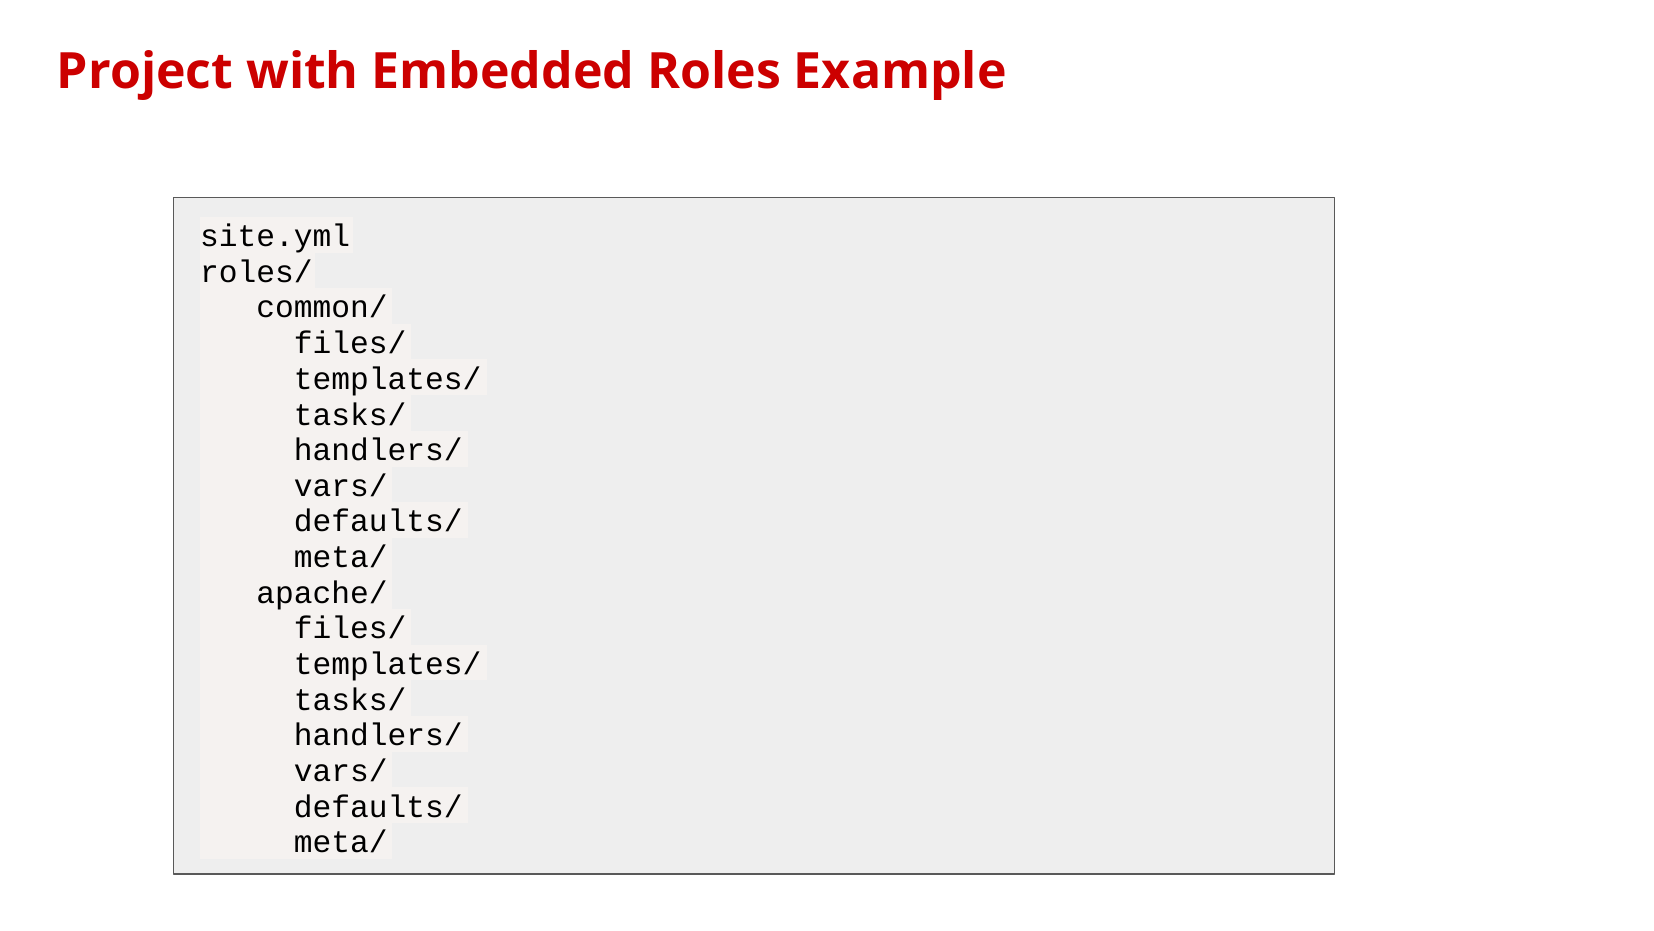

Project with Embedded Roles Example
site.yml
roles/
 common/
 files/
 templates/
 tasks/
 handlers/
 vars/
 defaults/
 meta/
 apache/
 files/
 templates/
 tasks/
 handlers/
 vars/
 defaults/
 meta/